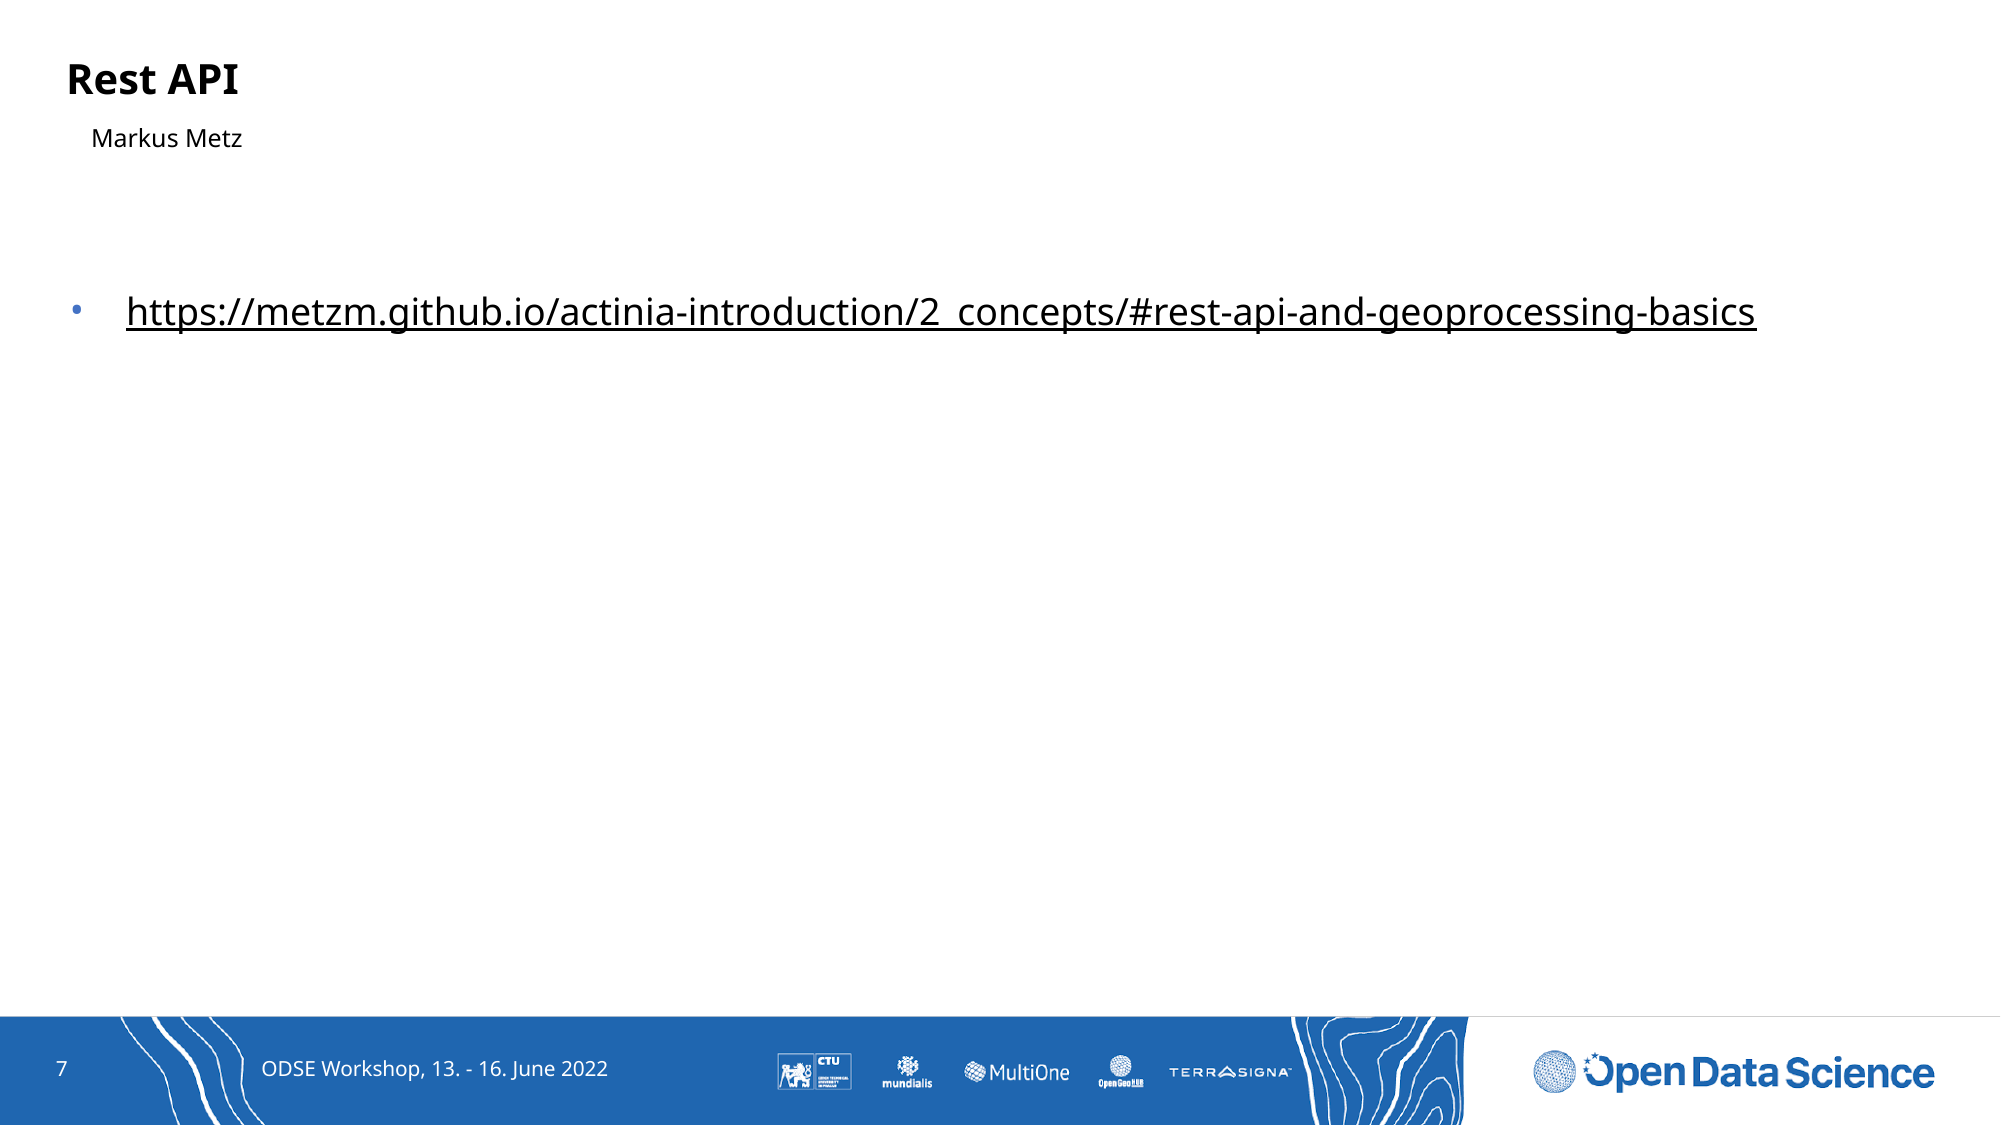

# Rest API
Markus Metz
https://metzm.github.io/actinia-introduction/2_concepts/#rest-api-and-geoprocessing-basics
ODSE Workshop, 13. - 16. June 2022